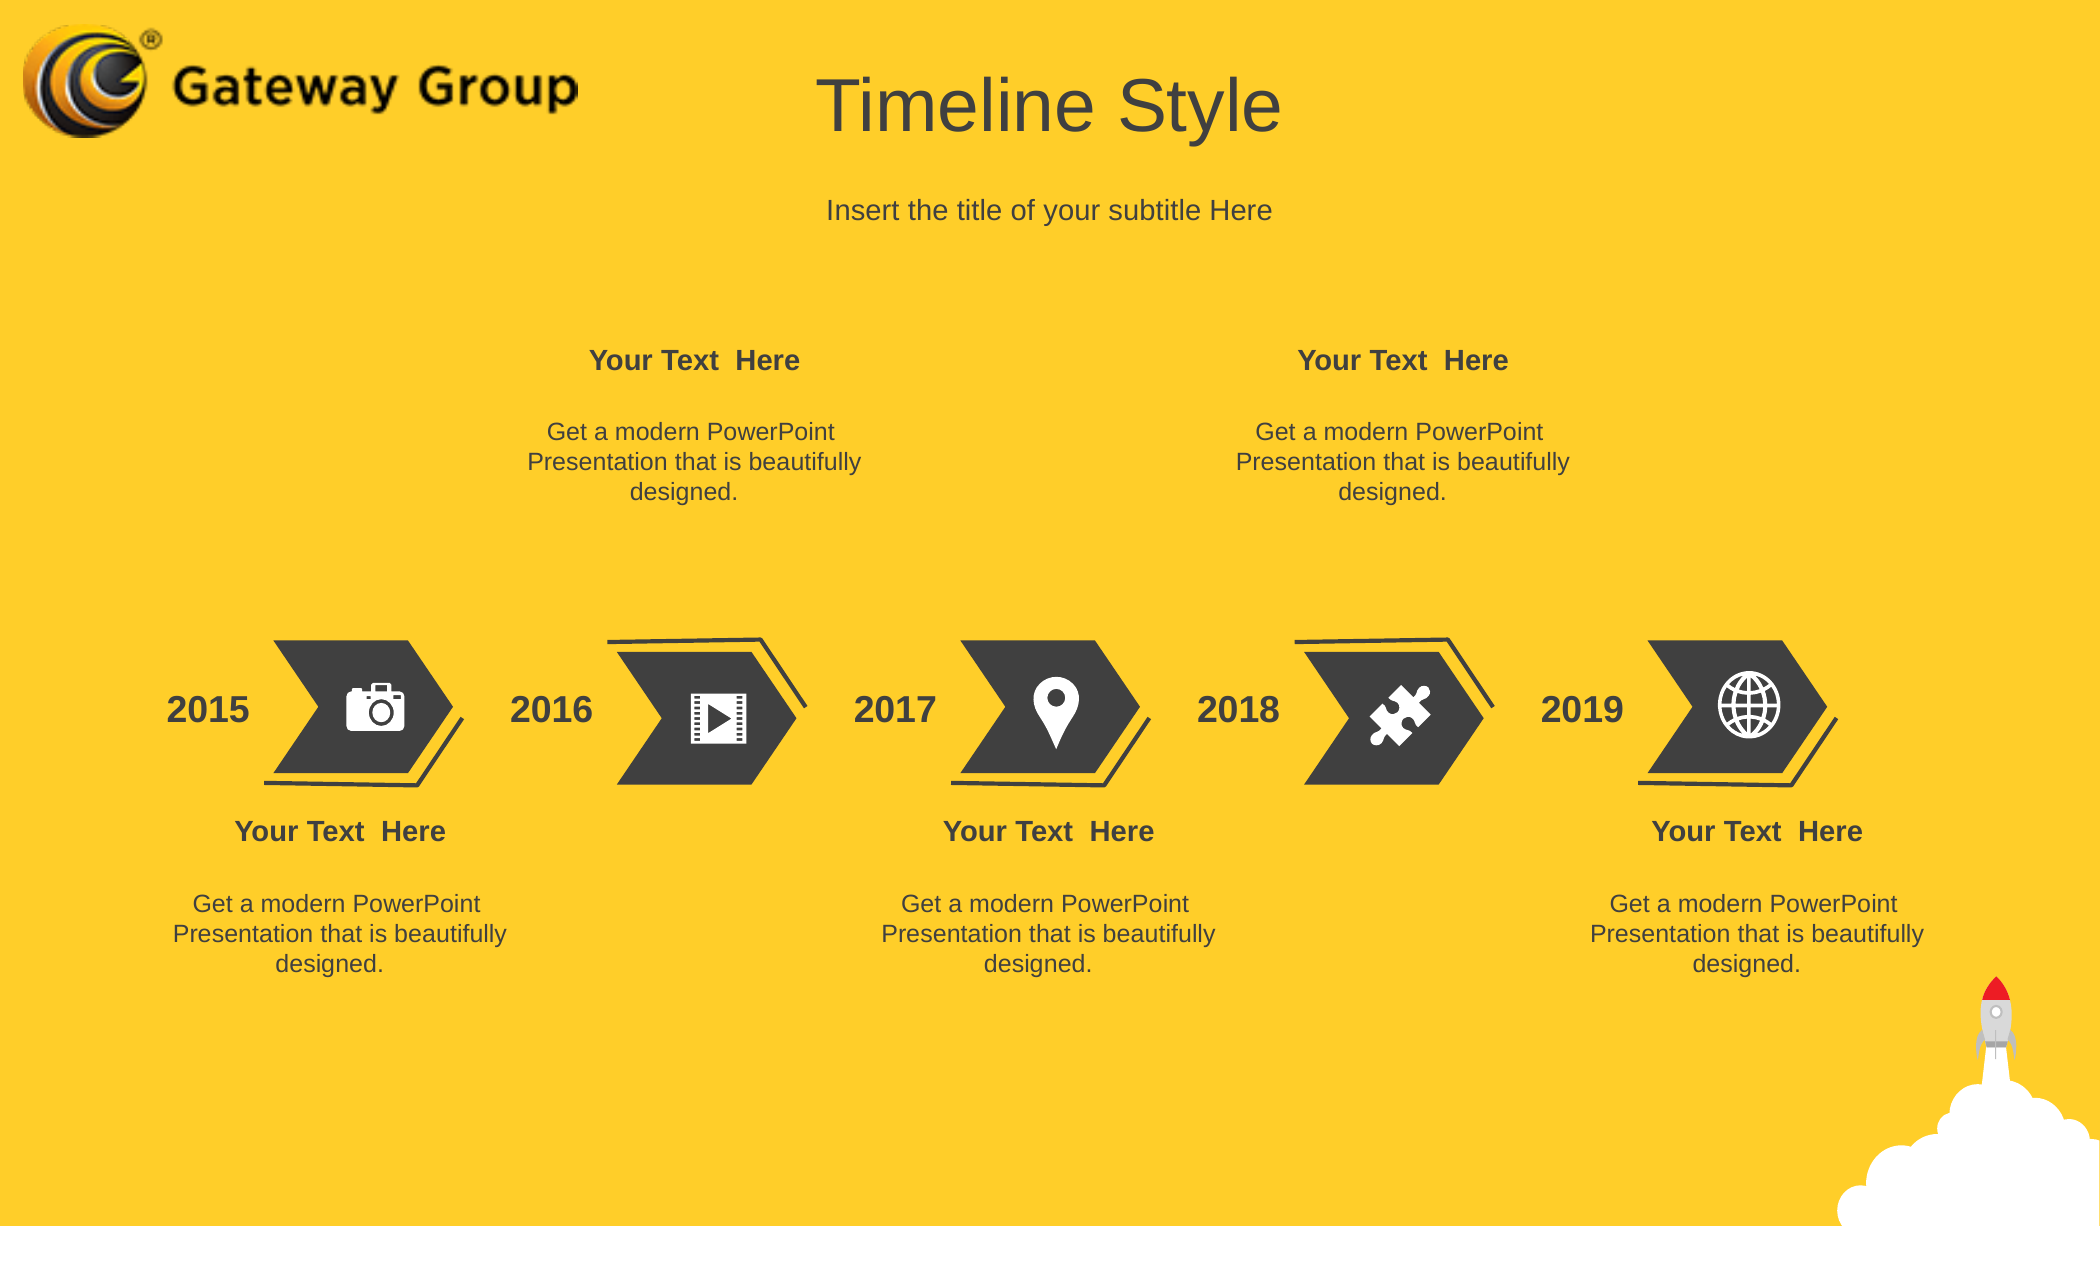

Timeline Style
Insert the title of your subtitle Here
Your Text Here
Get a modern PowerPoint Presentation that is beautifully designed.
Your Text Here
Get a modern PowerPoint Presentation that is beautifully designed.
2015
2016
2017
2018
2019
Your Text Here
Get a modern PowerPoint Presentation that is beautifully designed.
Your Text Here
Get a modern PowerPoint Presentation that is beautifully designed.
Your Text Here
Get a modern PowerPoint Presentation that is beautifully designed.